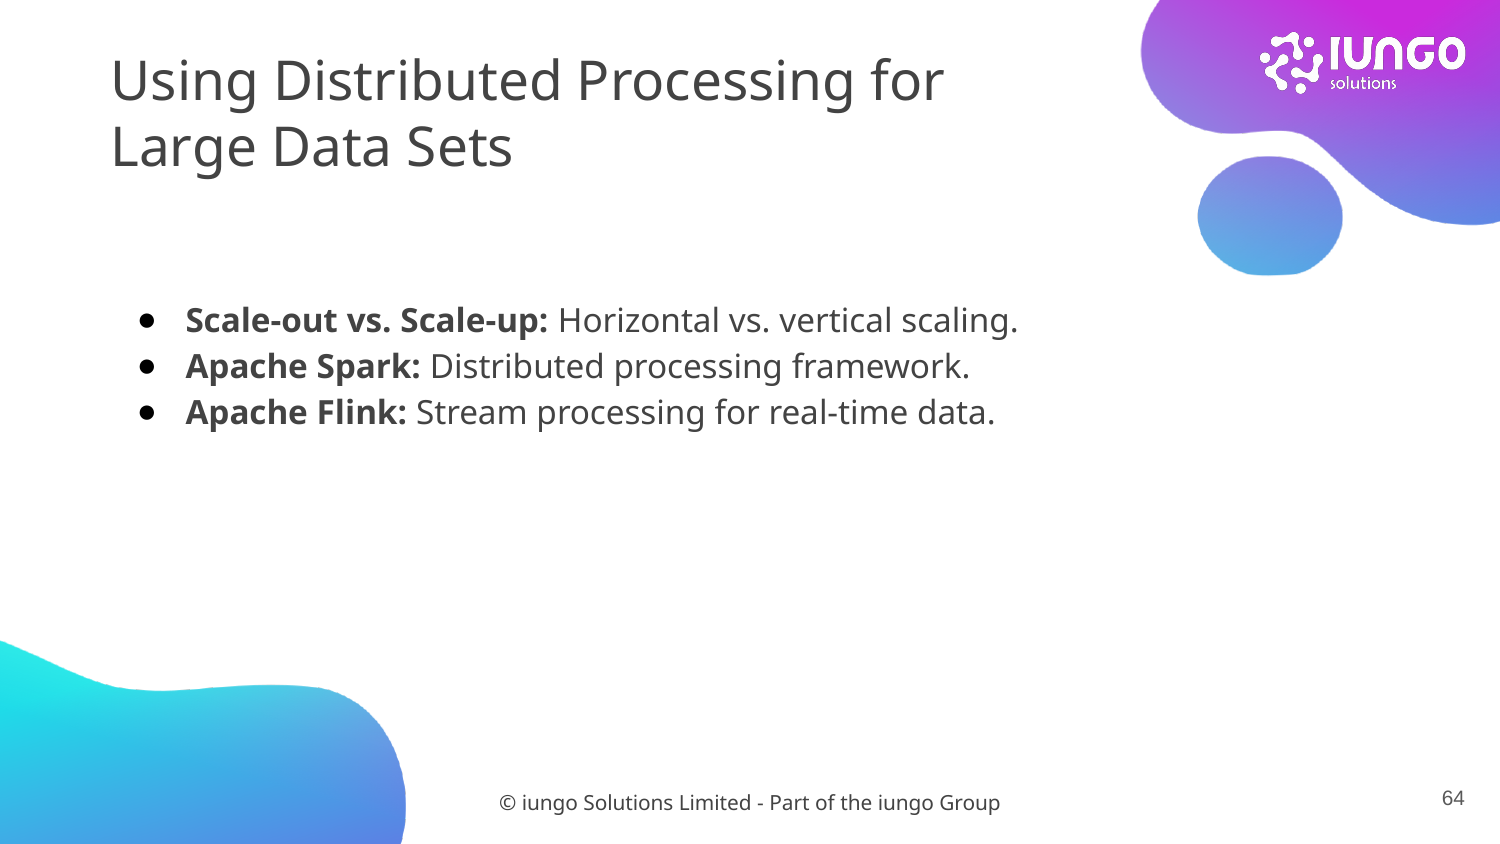

# Using Distributed Processing for Large Data Sets
Scale-out vs. Scale-up: Horizontal vs. vertical scaling.
Apache Spark: Distributed processing framework.
Apache Flink: Stream processing for real-time data.